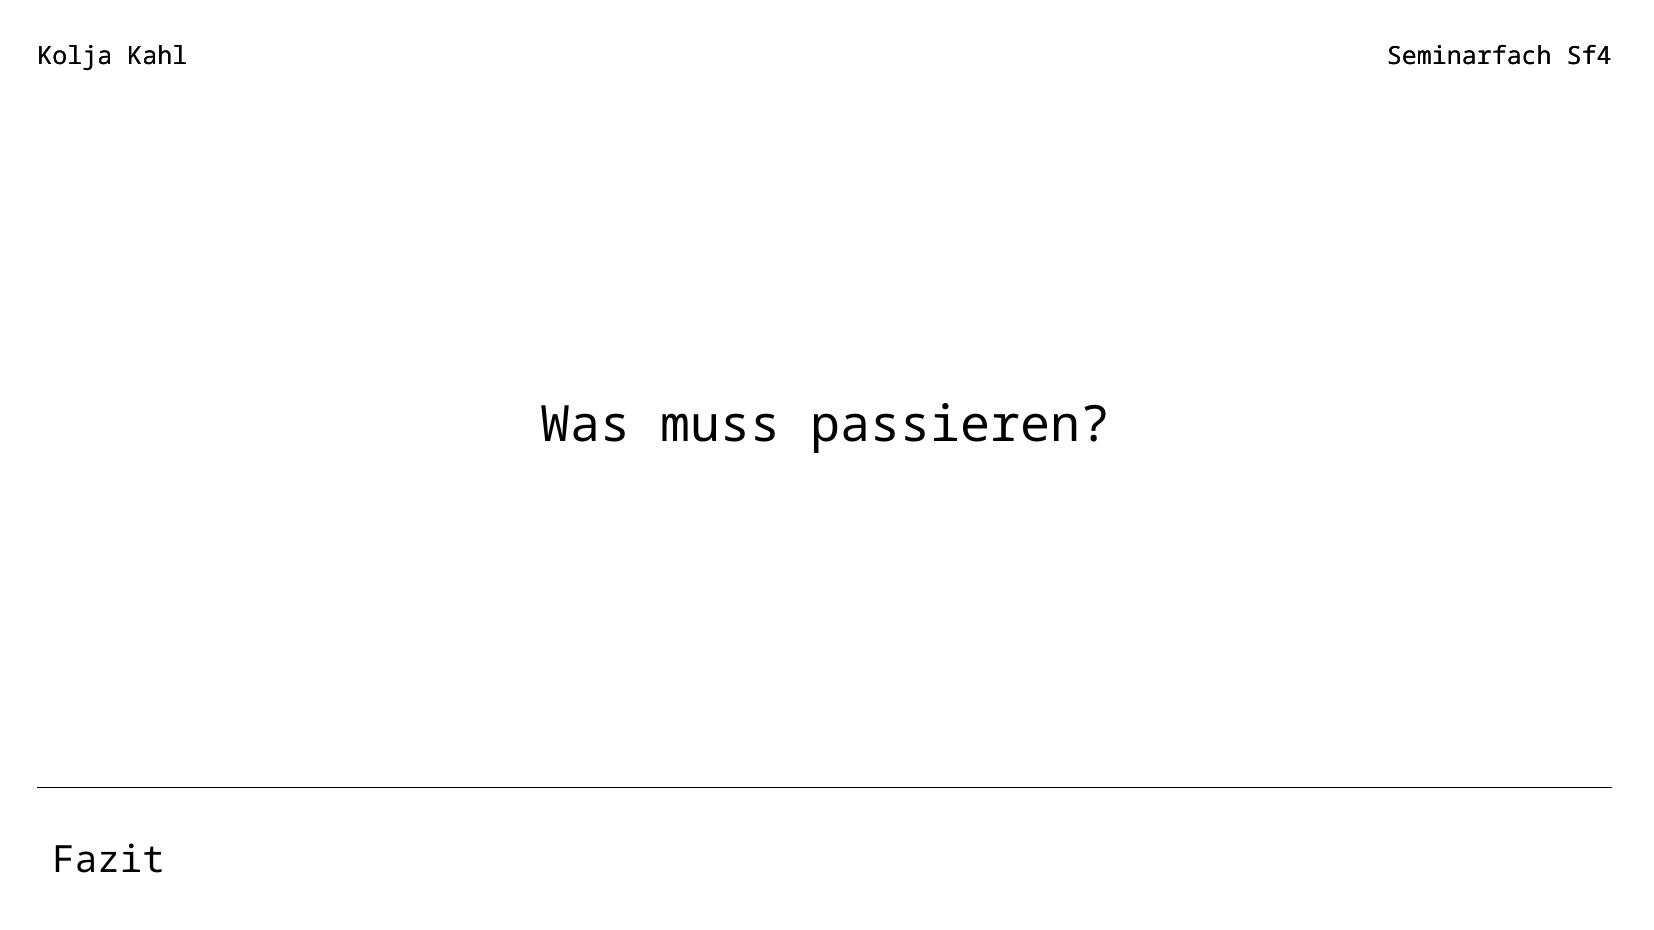

Kolja Kahl
Seminarfach Sf4
Kolja Kahl
Seminarfach Sf4
Was muss passieren?
Fazit